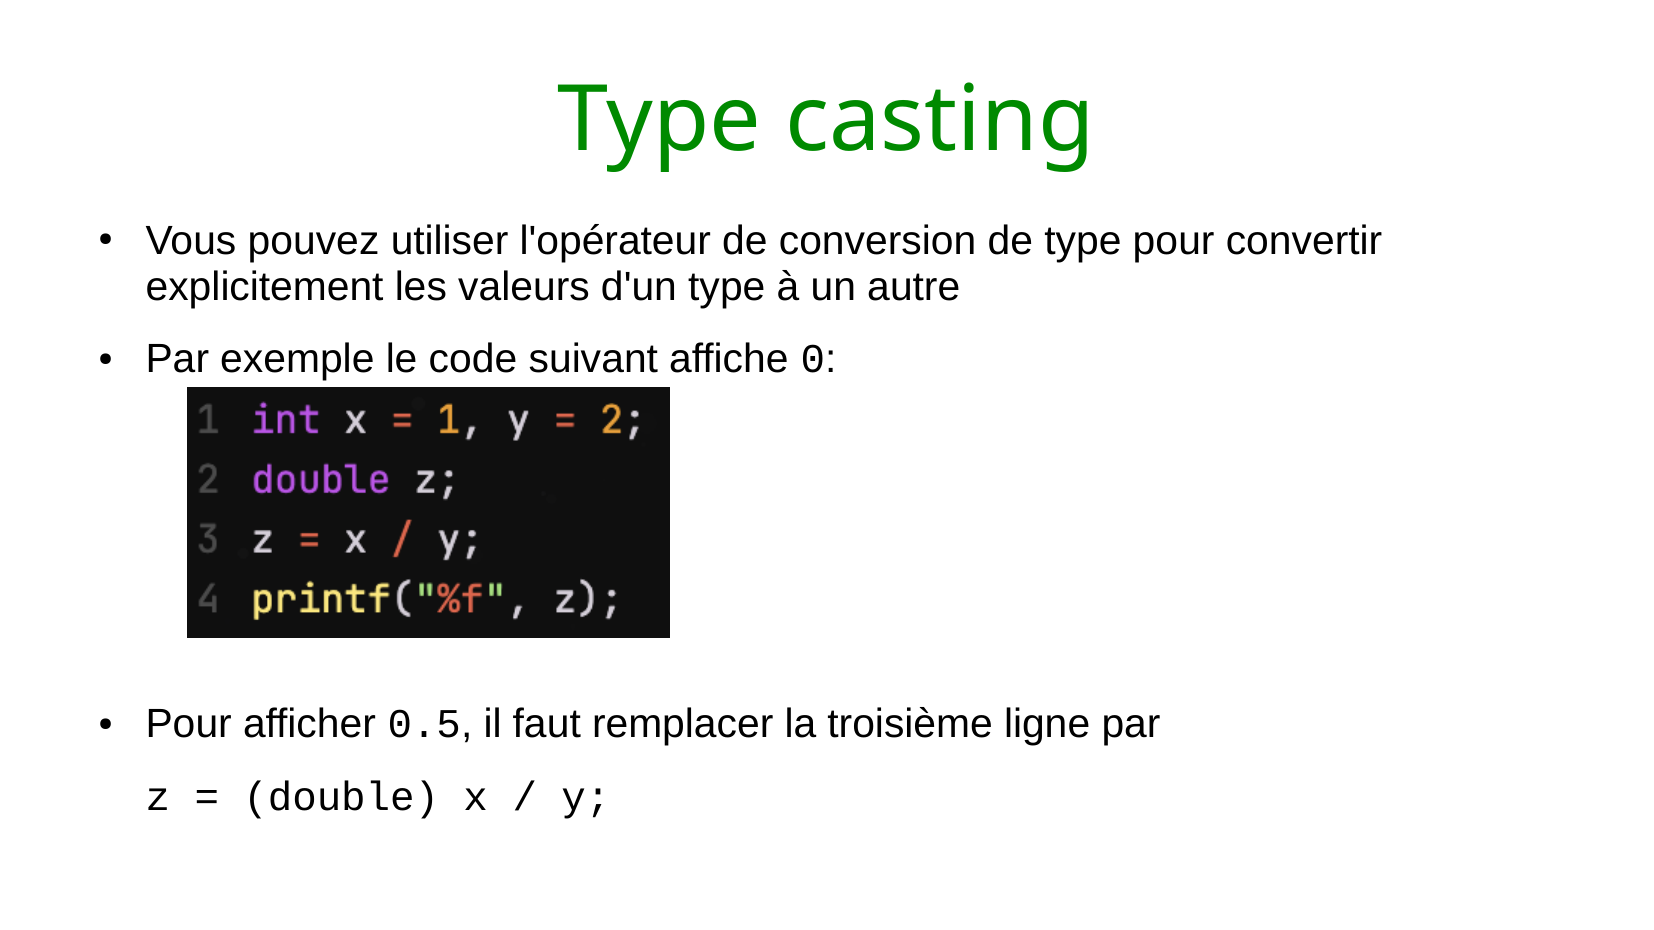

# Type casting
Vous pouvez utiliser l'opérateur de conversion de type pour convertir explicitement les valeurs d'un type à un autre
Par exemple le code suivant affiche 0:
Pour afficher 0.5, il faut remplacer la troisième ligne par
z = (double) x / y;